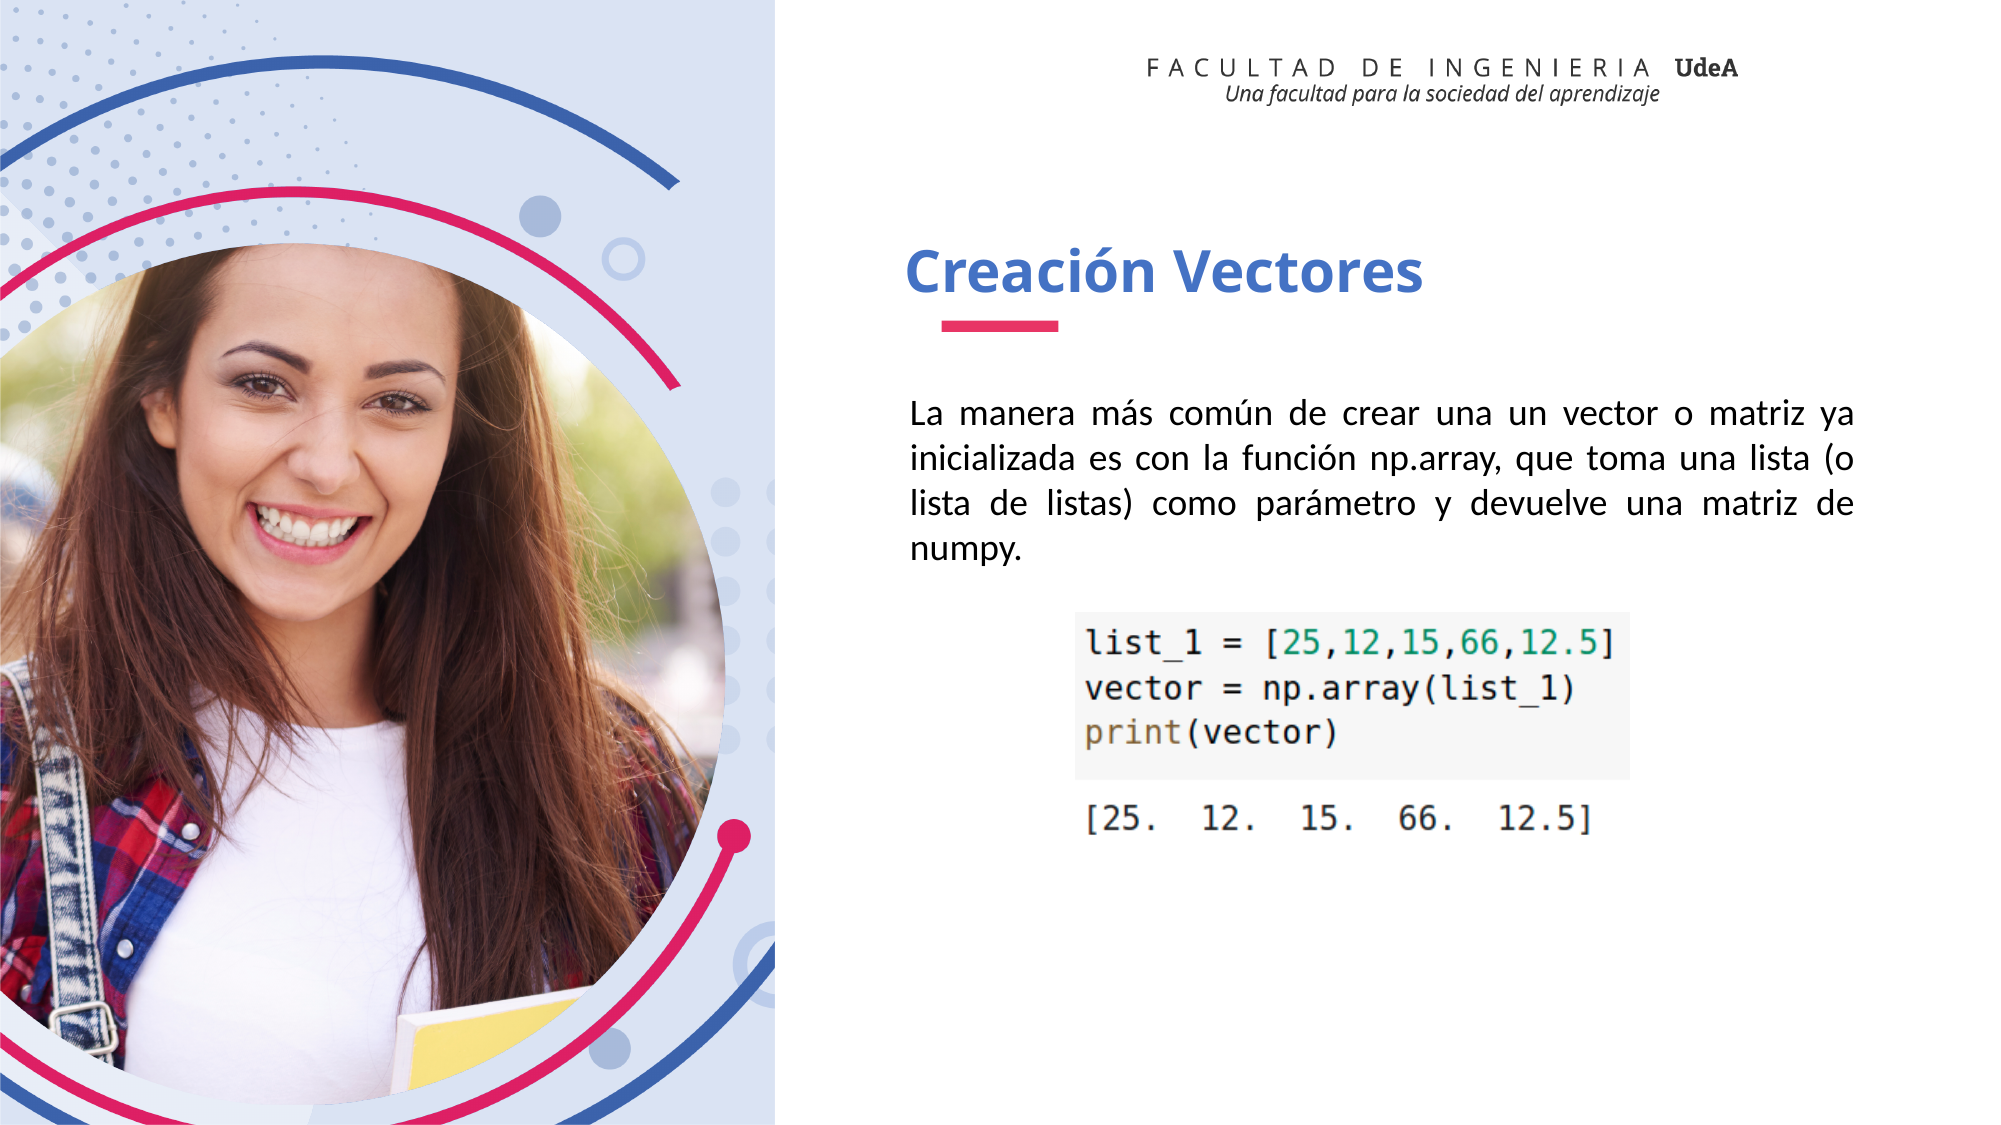

Creación Vectores
La manera más común de crear una un vector o matriz ya inicializada es con la función np.array, que toma una lista (o lista de listas) como parámetro y devuelve una matriz de numpy.